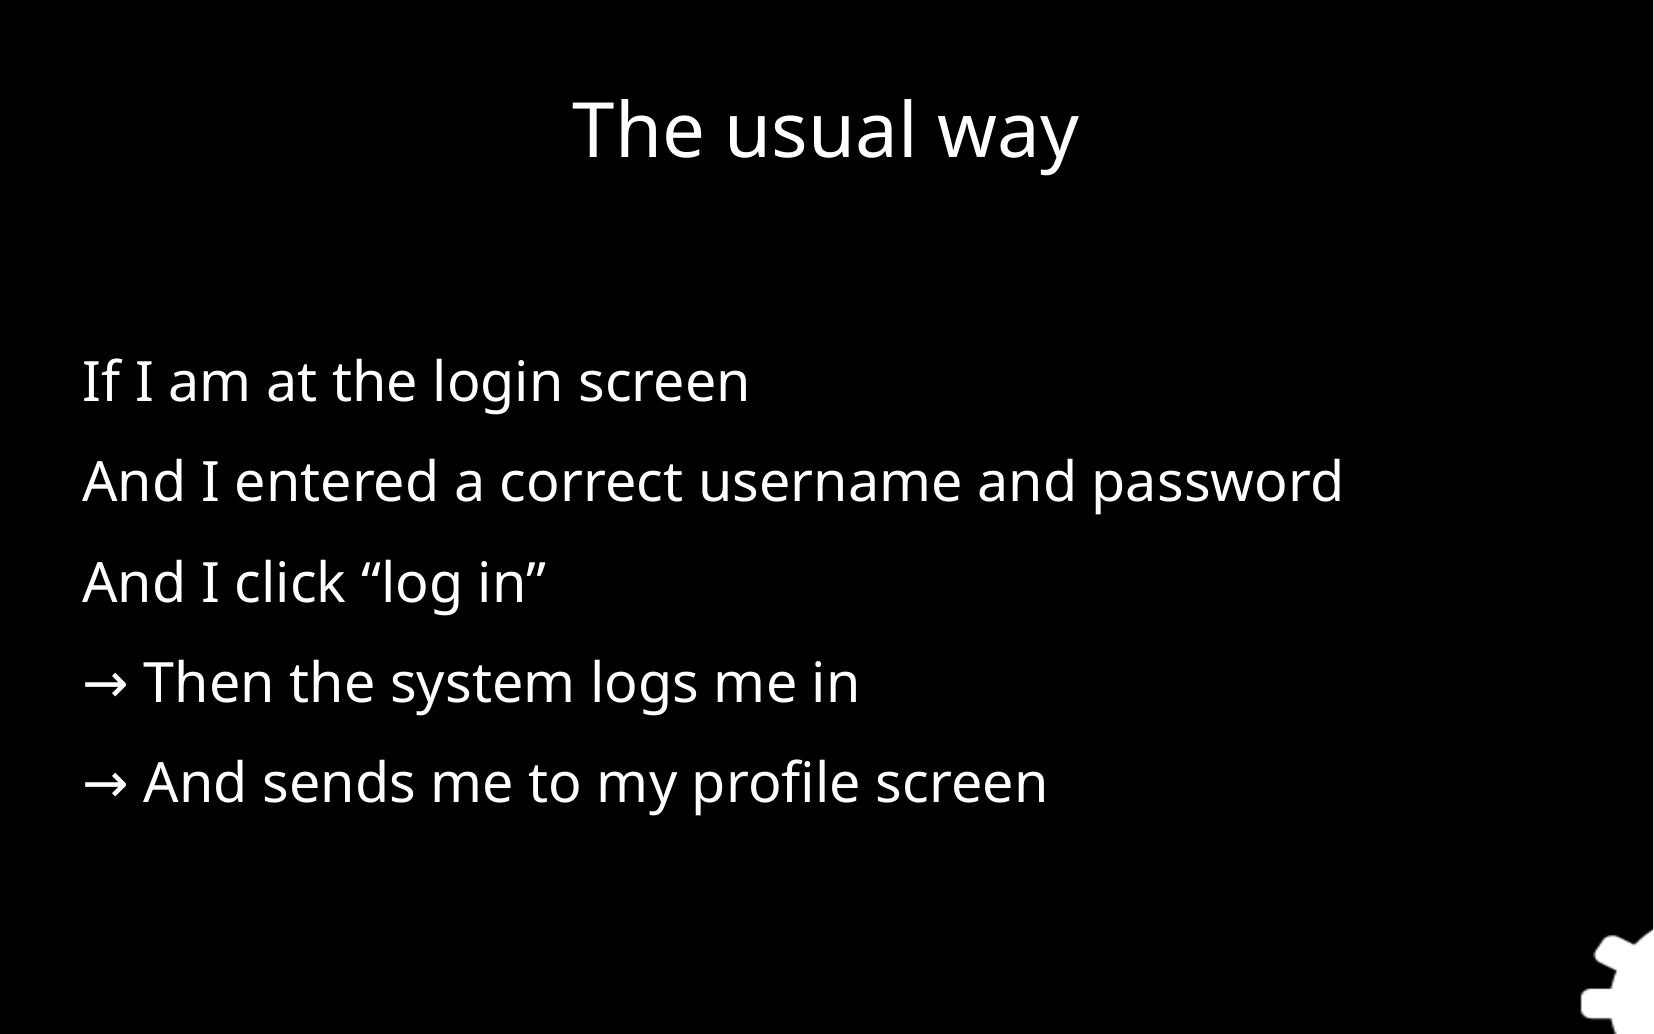

# The usual way
If I am at the login screen
And I entered a correct username and password
And I click “log in”
→ Then the system logs me in
→ And sends me to my profile screen